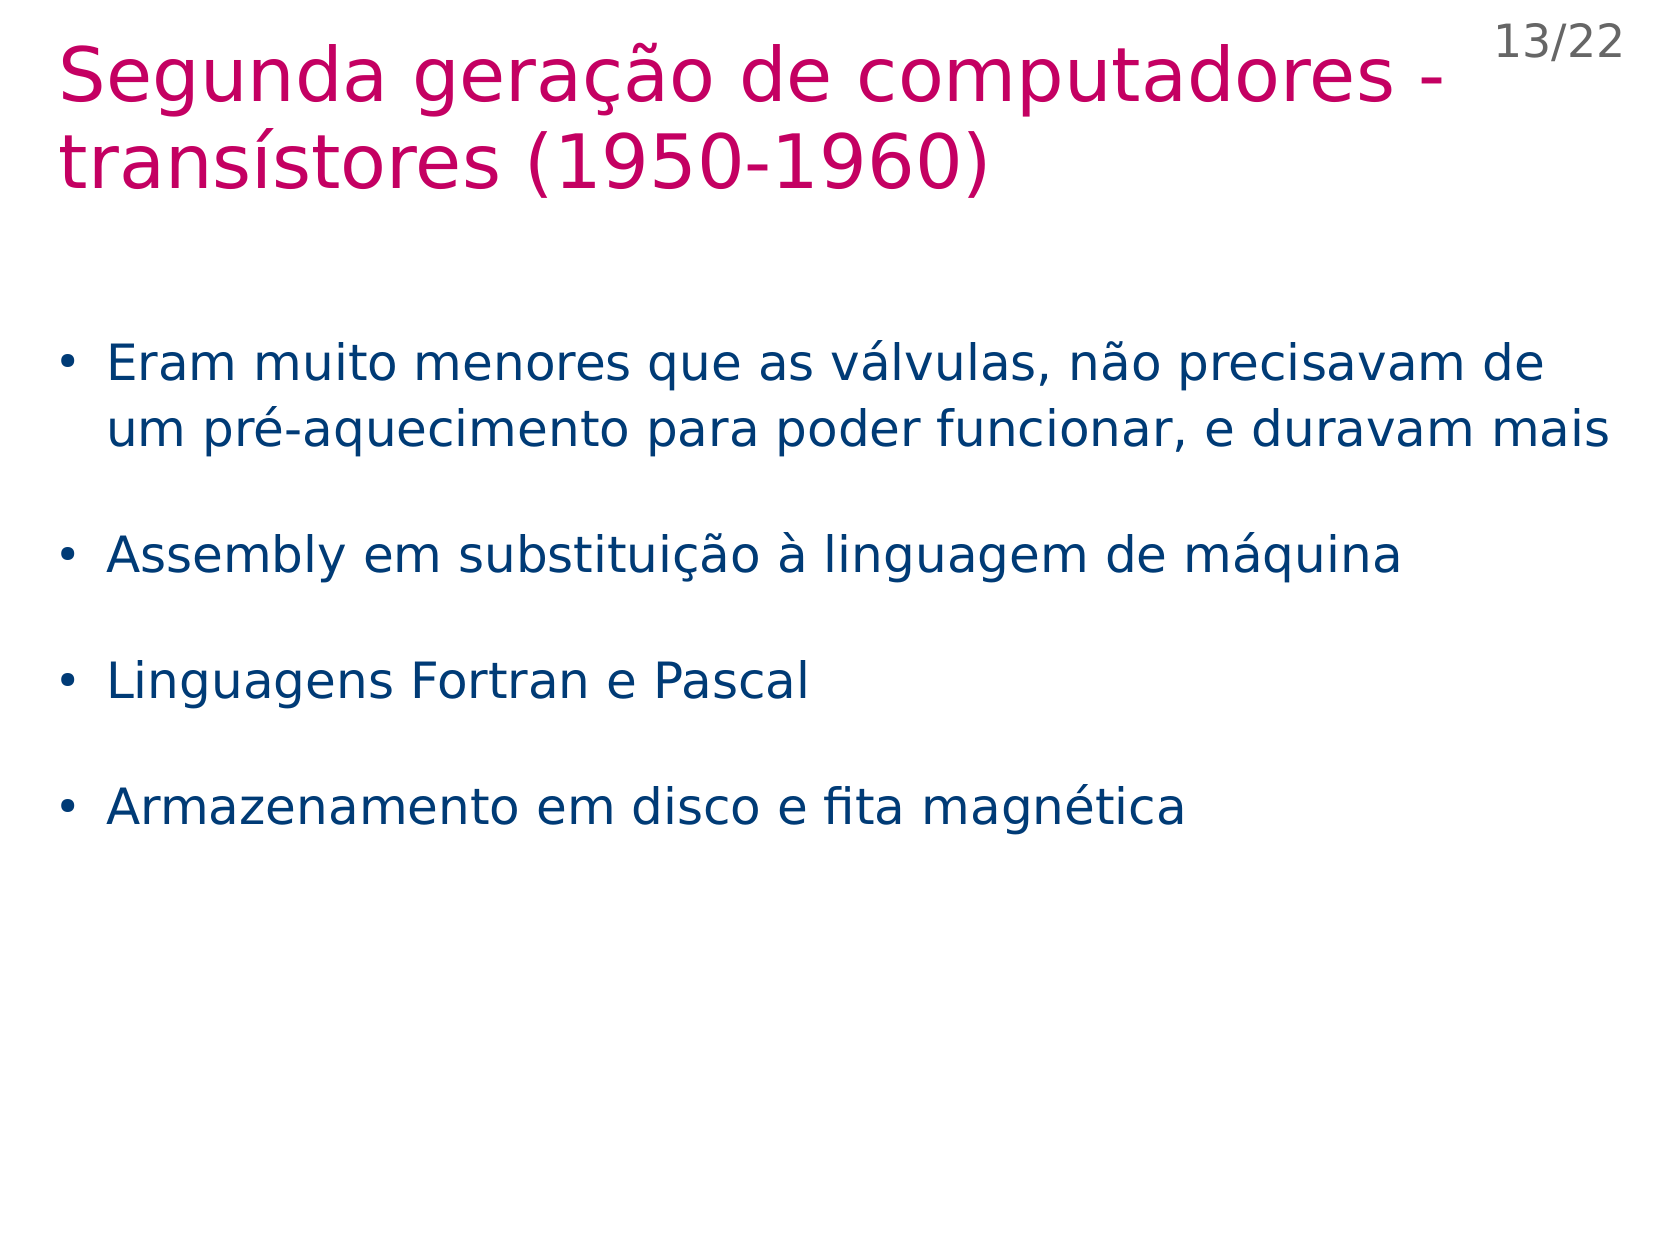

# Segunda geração de computadores -transístores (1950-1960)
13
Eram muito menores que as válvulas, não precisavam de um pré-aquecimento para poder funcionar, e duravam mais
Assembly em substituição à linguagem de máquina
Linguagens Fortran e Pascal
Armazenamento em disco e fita magnética